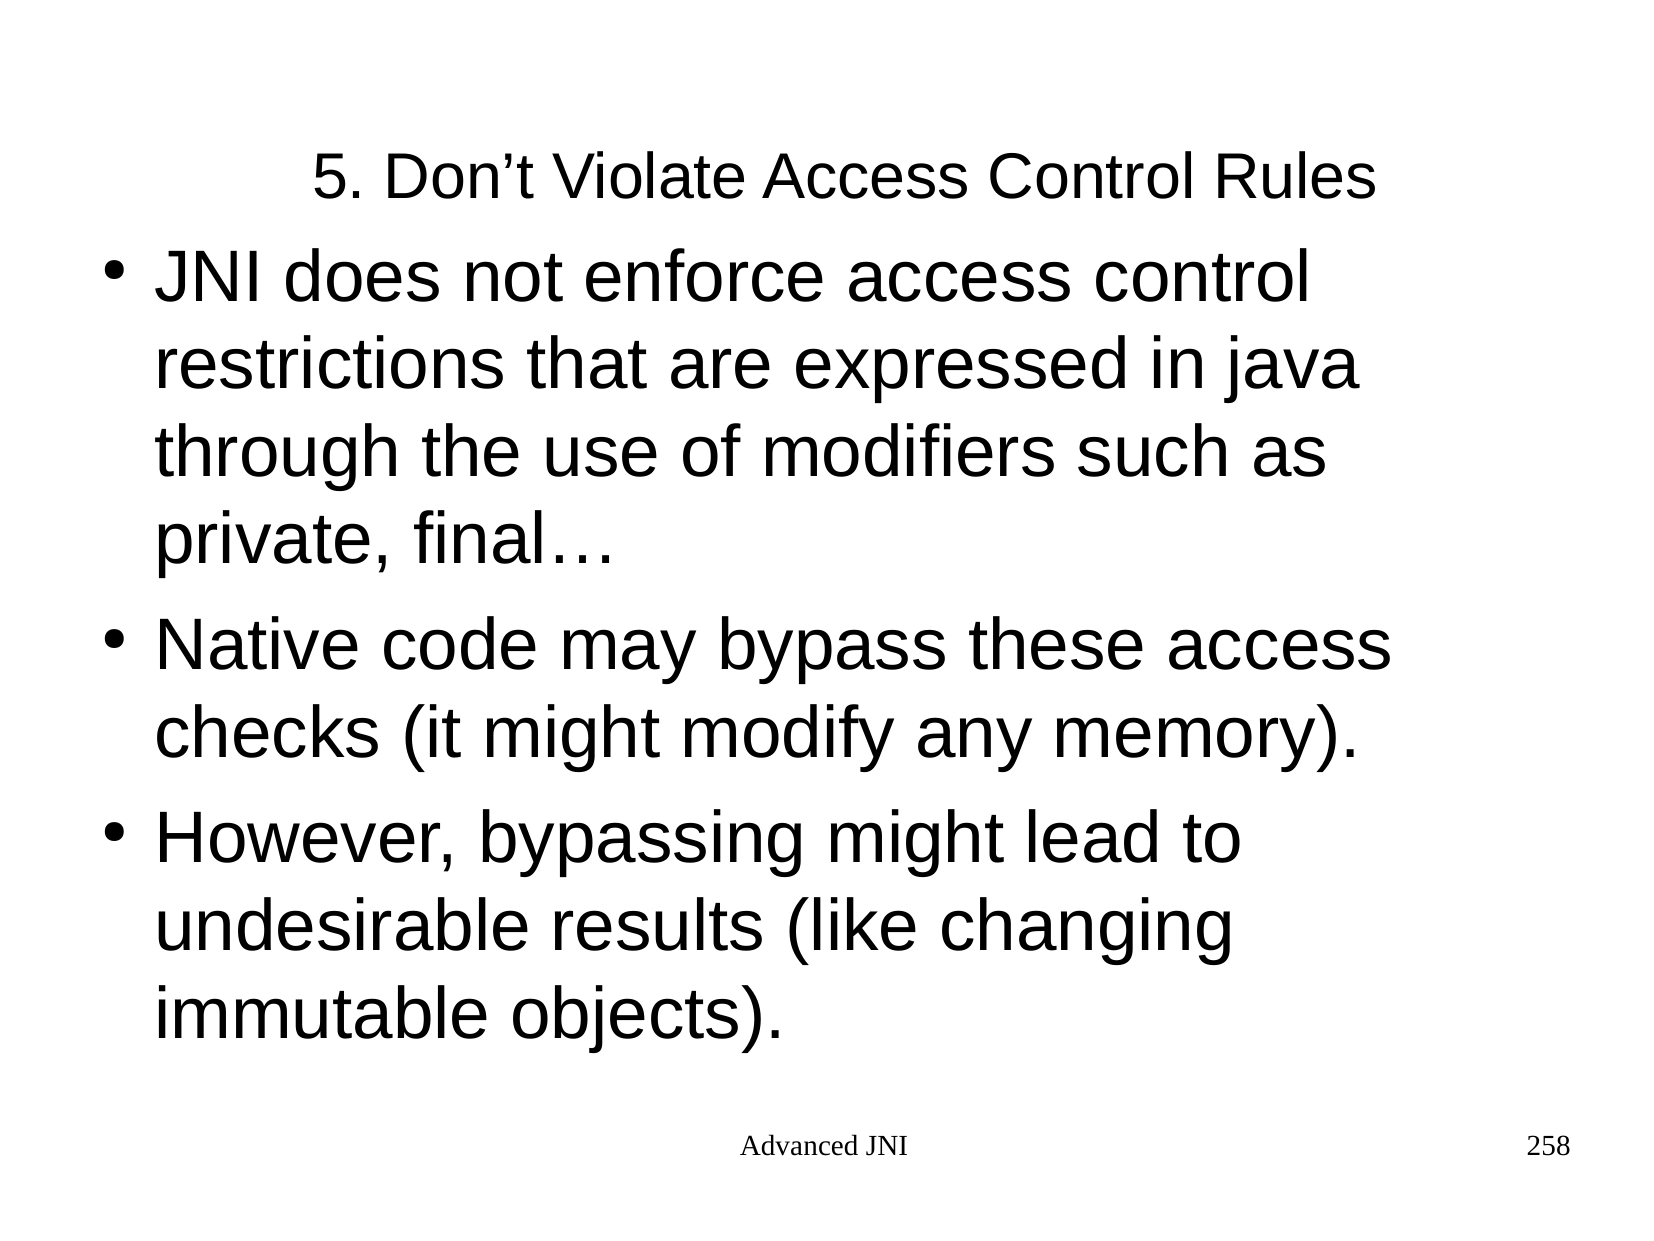

# 5. Don’t Violate Access Control Rules
JNI does not enforce access control restrictions that are expressed in java through the use of modifiers such as private, final…
Native code may bypass these access checks (it might modify any memory).
However, bypassing might lead to undesirable results (like changing immutable objects).
Advanced JNI
258